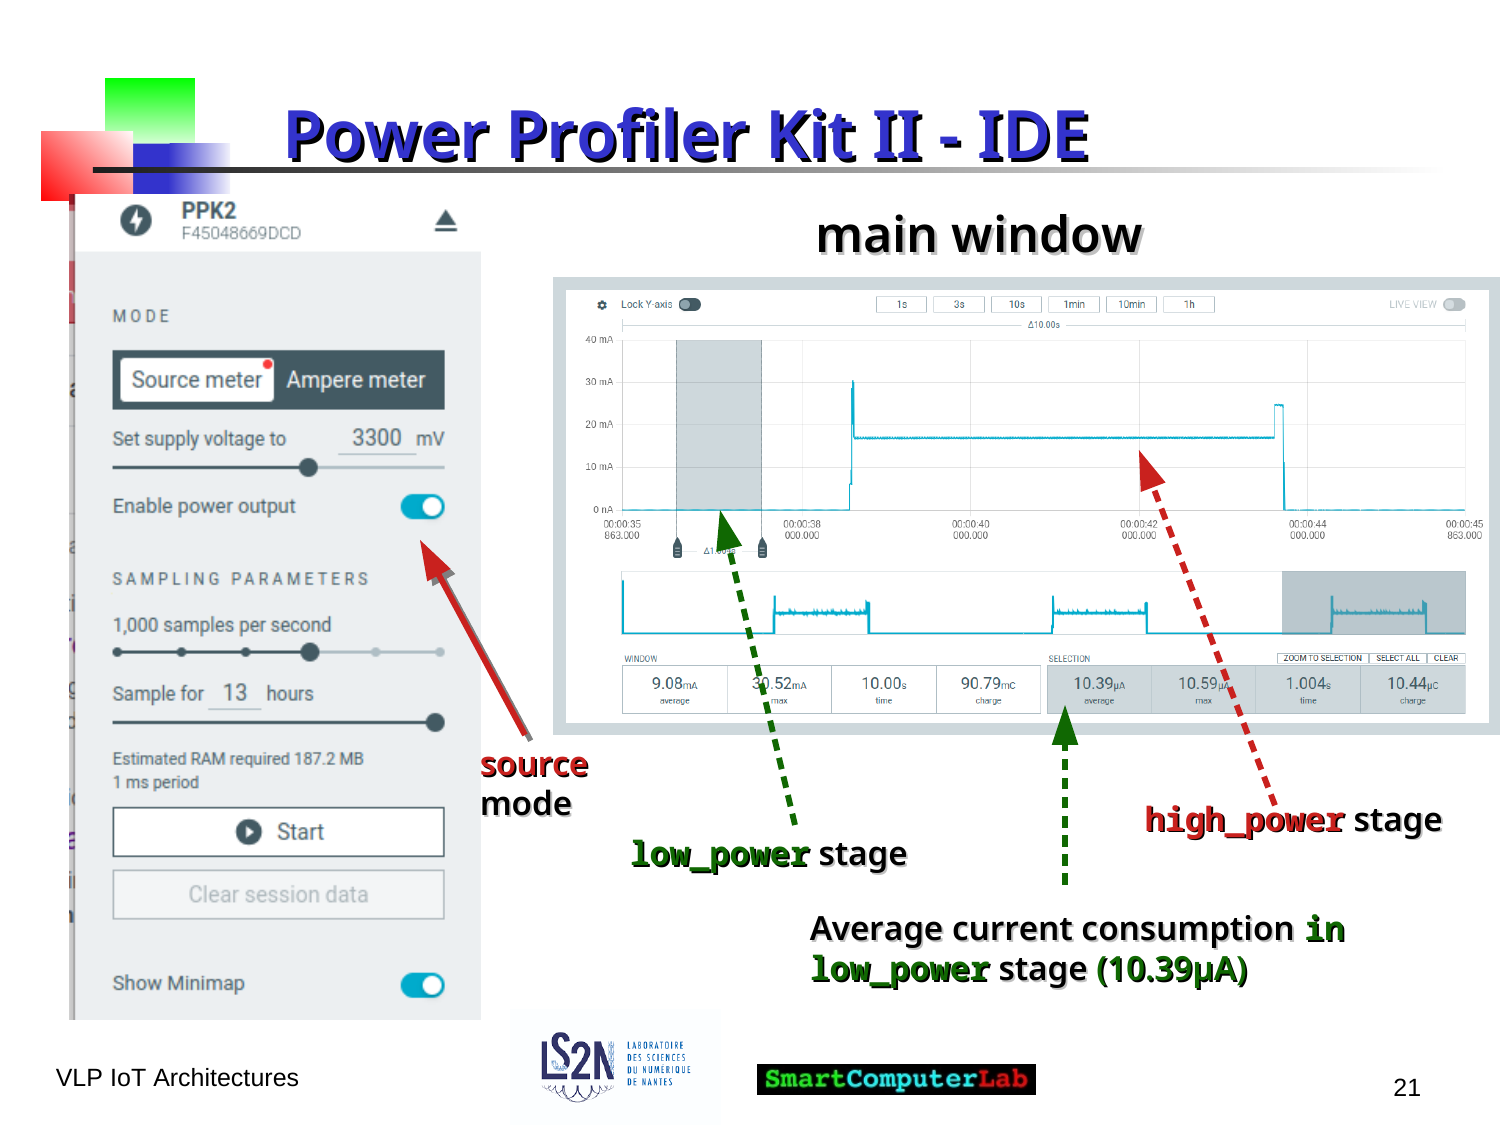

# Power Profiler Kit II - IDE
main window
 high_power stage
low_power stage
source mode
Average current consumption in low_power stage (10.39µA)
21